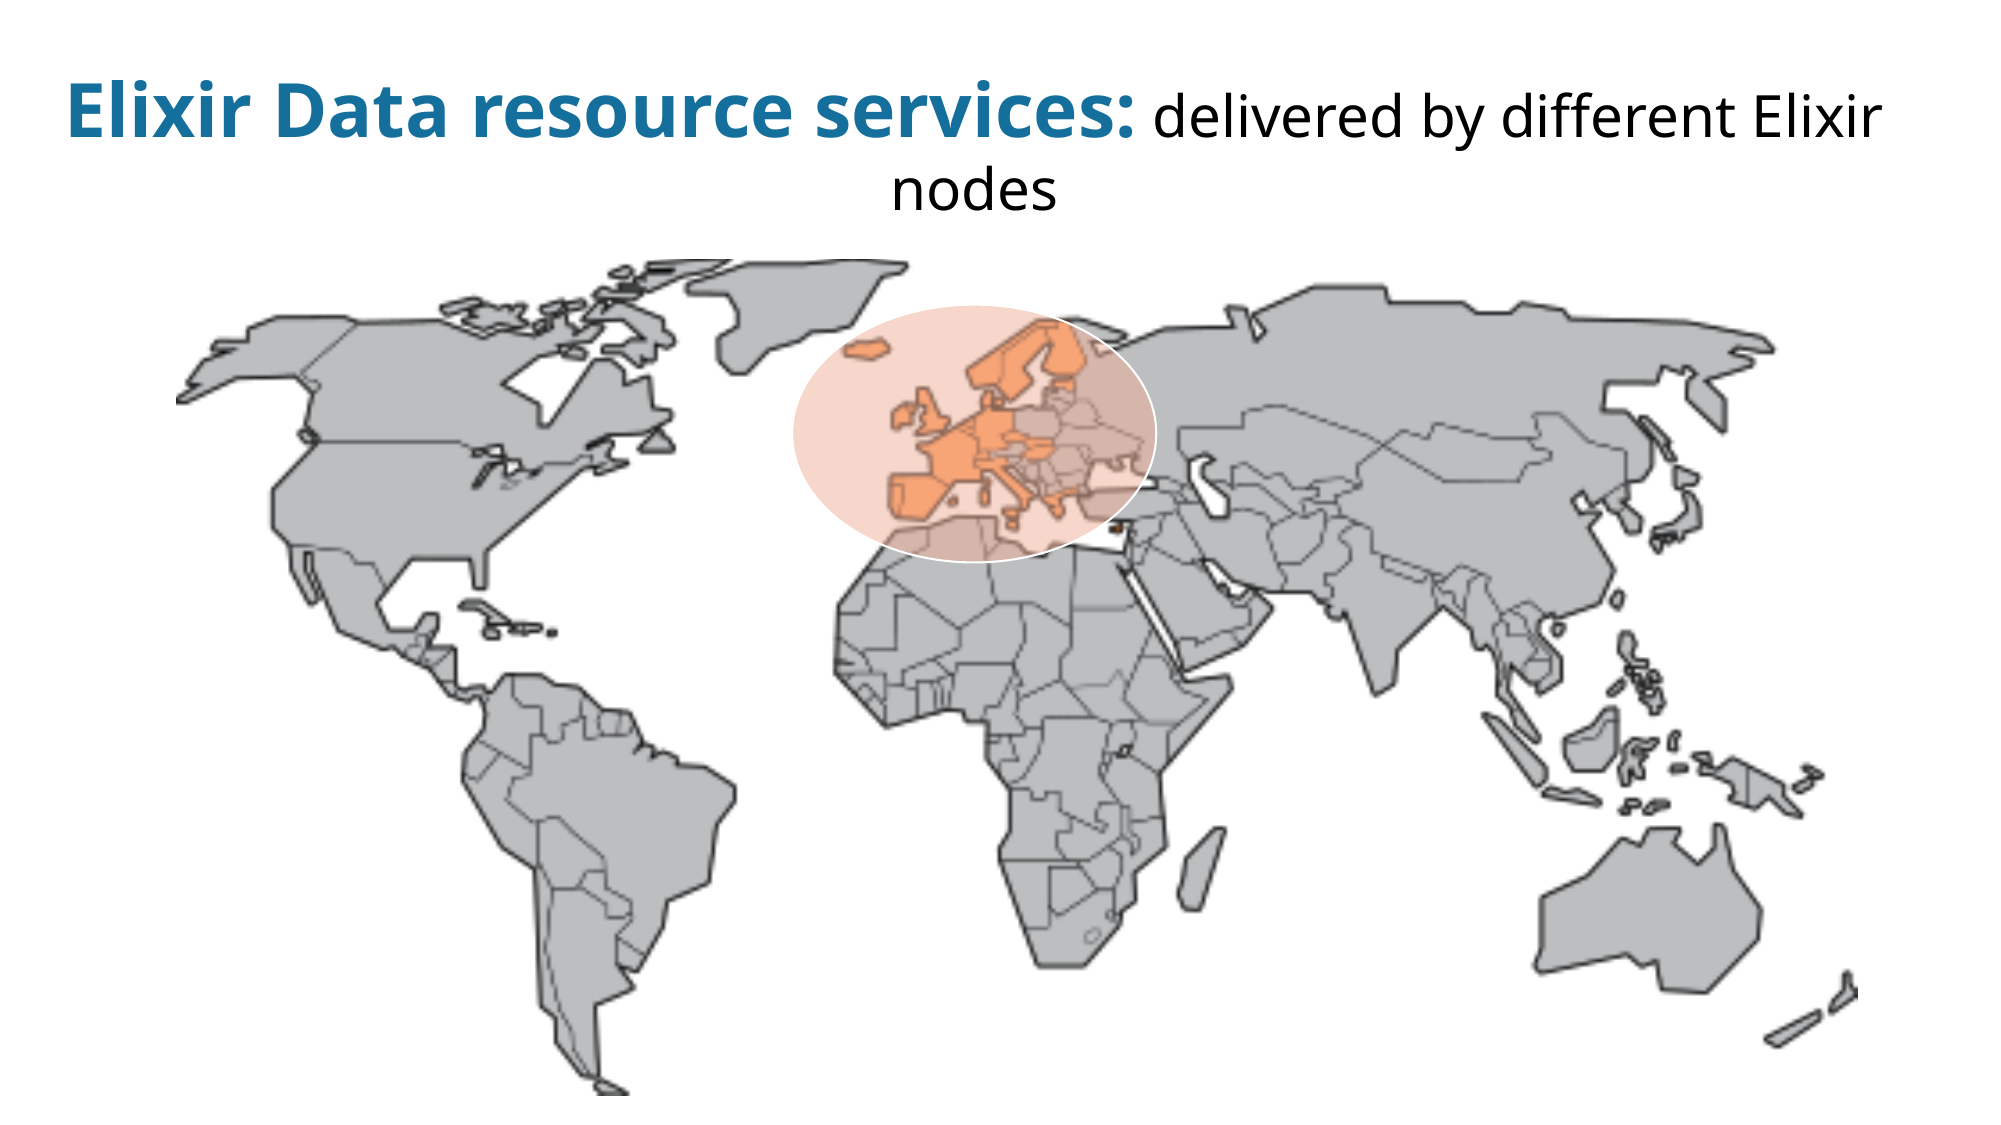

Elixir Data resource services: delivered by different Elixir nodes